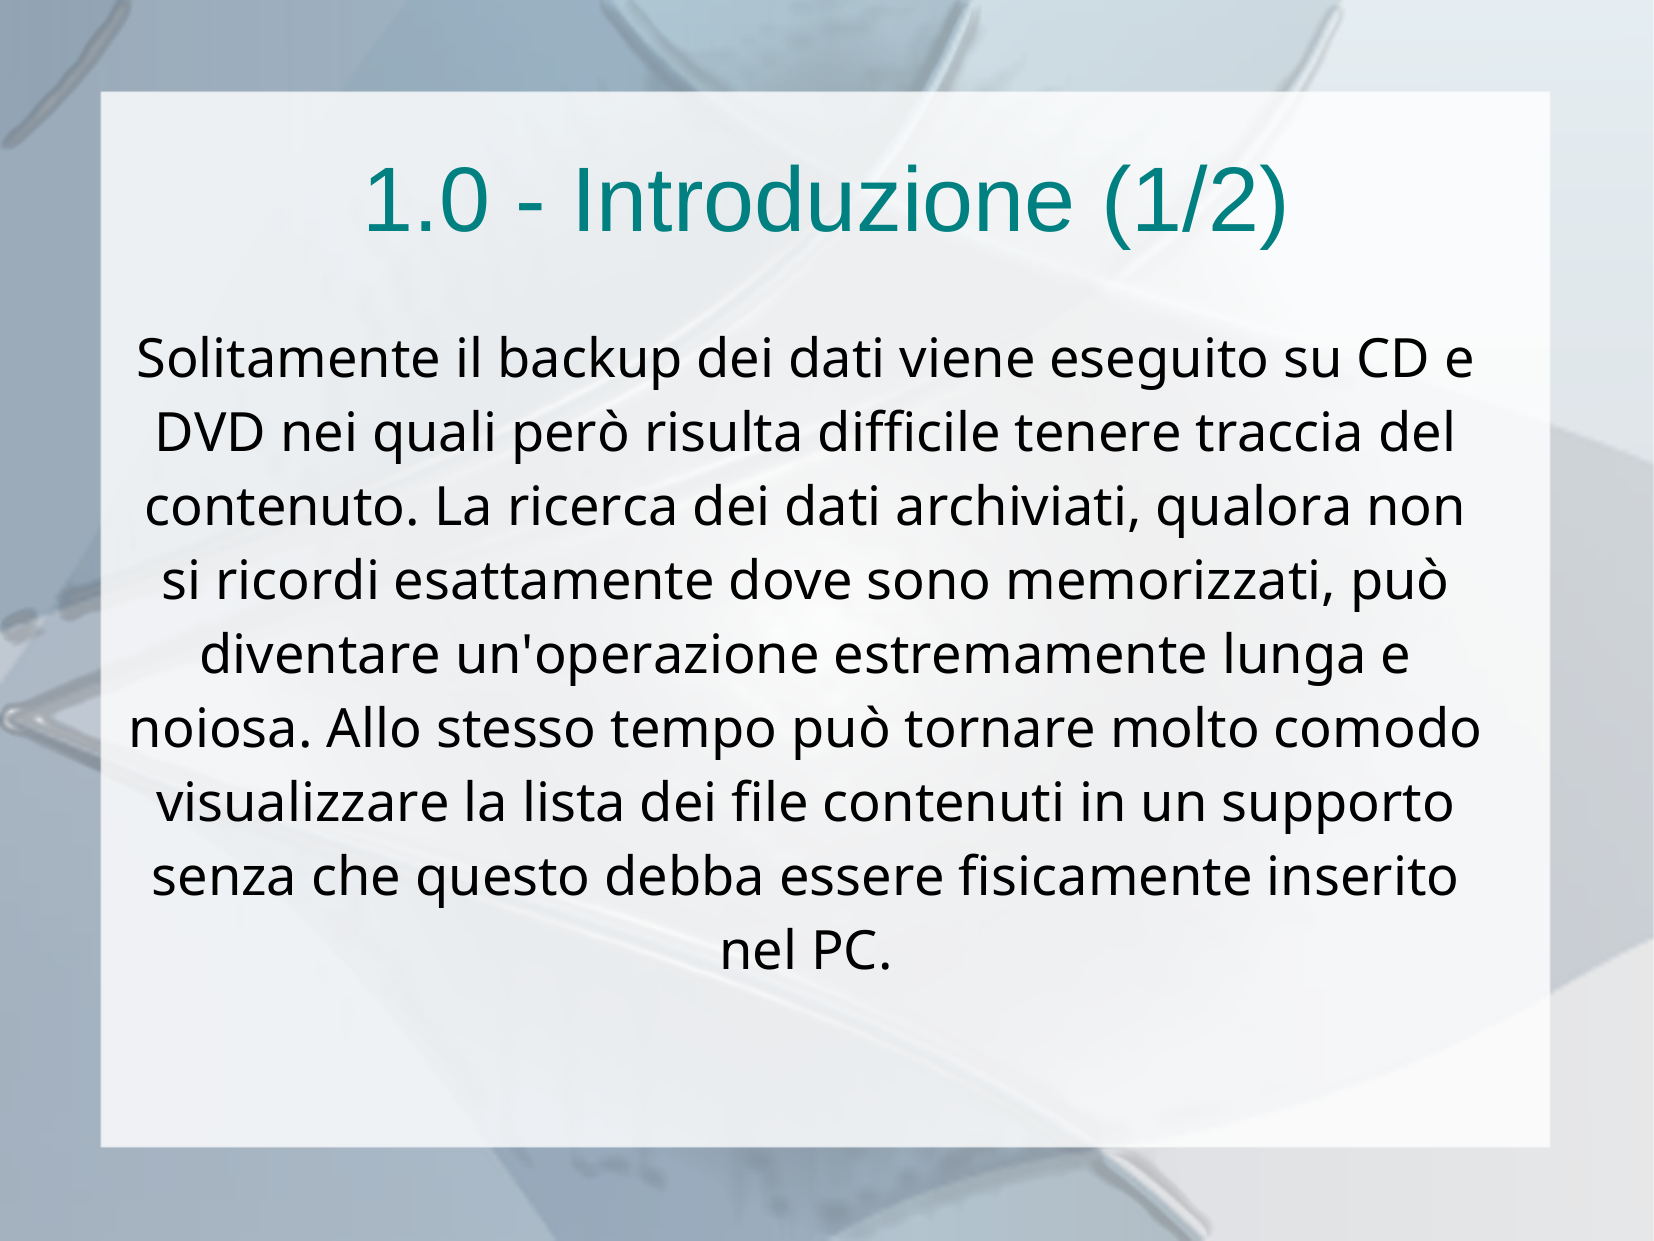

# 1.0 - Introduzione (1/2)
Solitamente il backup dei dati viene eseguito su CD e DVD nei quali però risulta difficile tenere traccia del contenuto. La ricerca dei dati archiviati, qualora non si ricordi esattamente dove sono memorizzati, può diventare un'operazione estremamente lunga e noiosa. Allo stesso tempo può tornare molto comodo visualizzare la lista dei file contenuti in un supporto senza che questo debba essere fisicamente inserito nel PC.